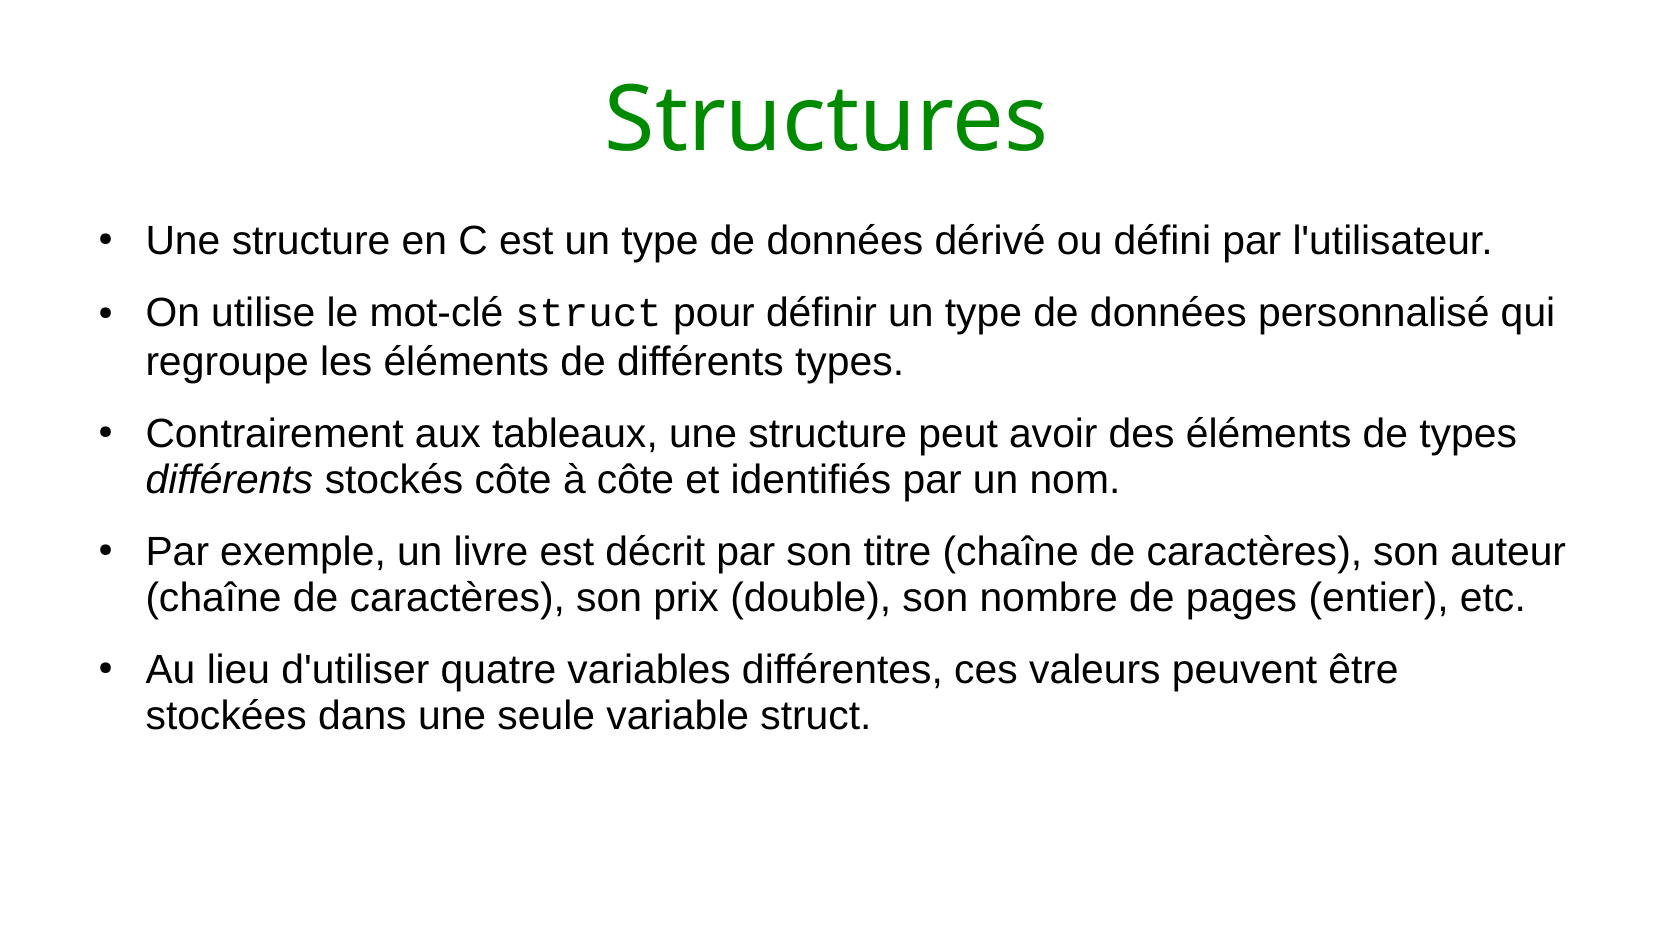

# Structures
Une structure en C est un type de données dérivé ou défini par l'utilisateur.
On utilise le mot-clé struct pour définir un type de données personnalisé qui regroupe les éléments de différents types.
Contrairement aux tableaux, une structure peut avoir des éléments de types différents stockés côte à côte et identifiés par un nom.
Par exemple, un livre est décrit par son titre (chaîne de caractères), son auteur (chaîne de caractères), son prix (double), son nombre de pages (entier), etc.
Au lieu d'utiliser quatre variables différentes, ces valeurs peuvent être stockées dans une seule variable struct.